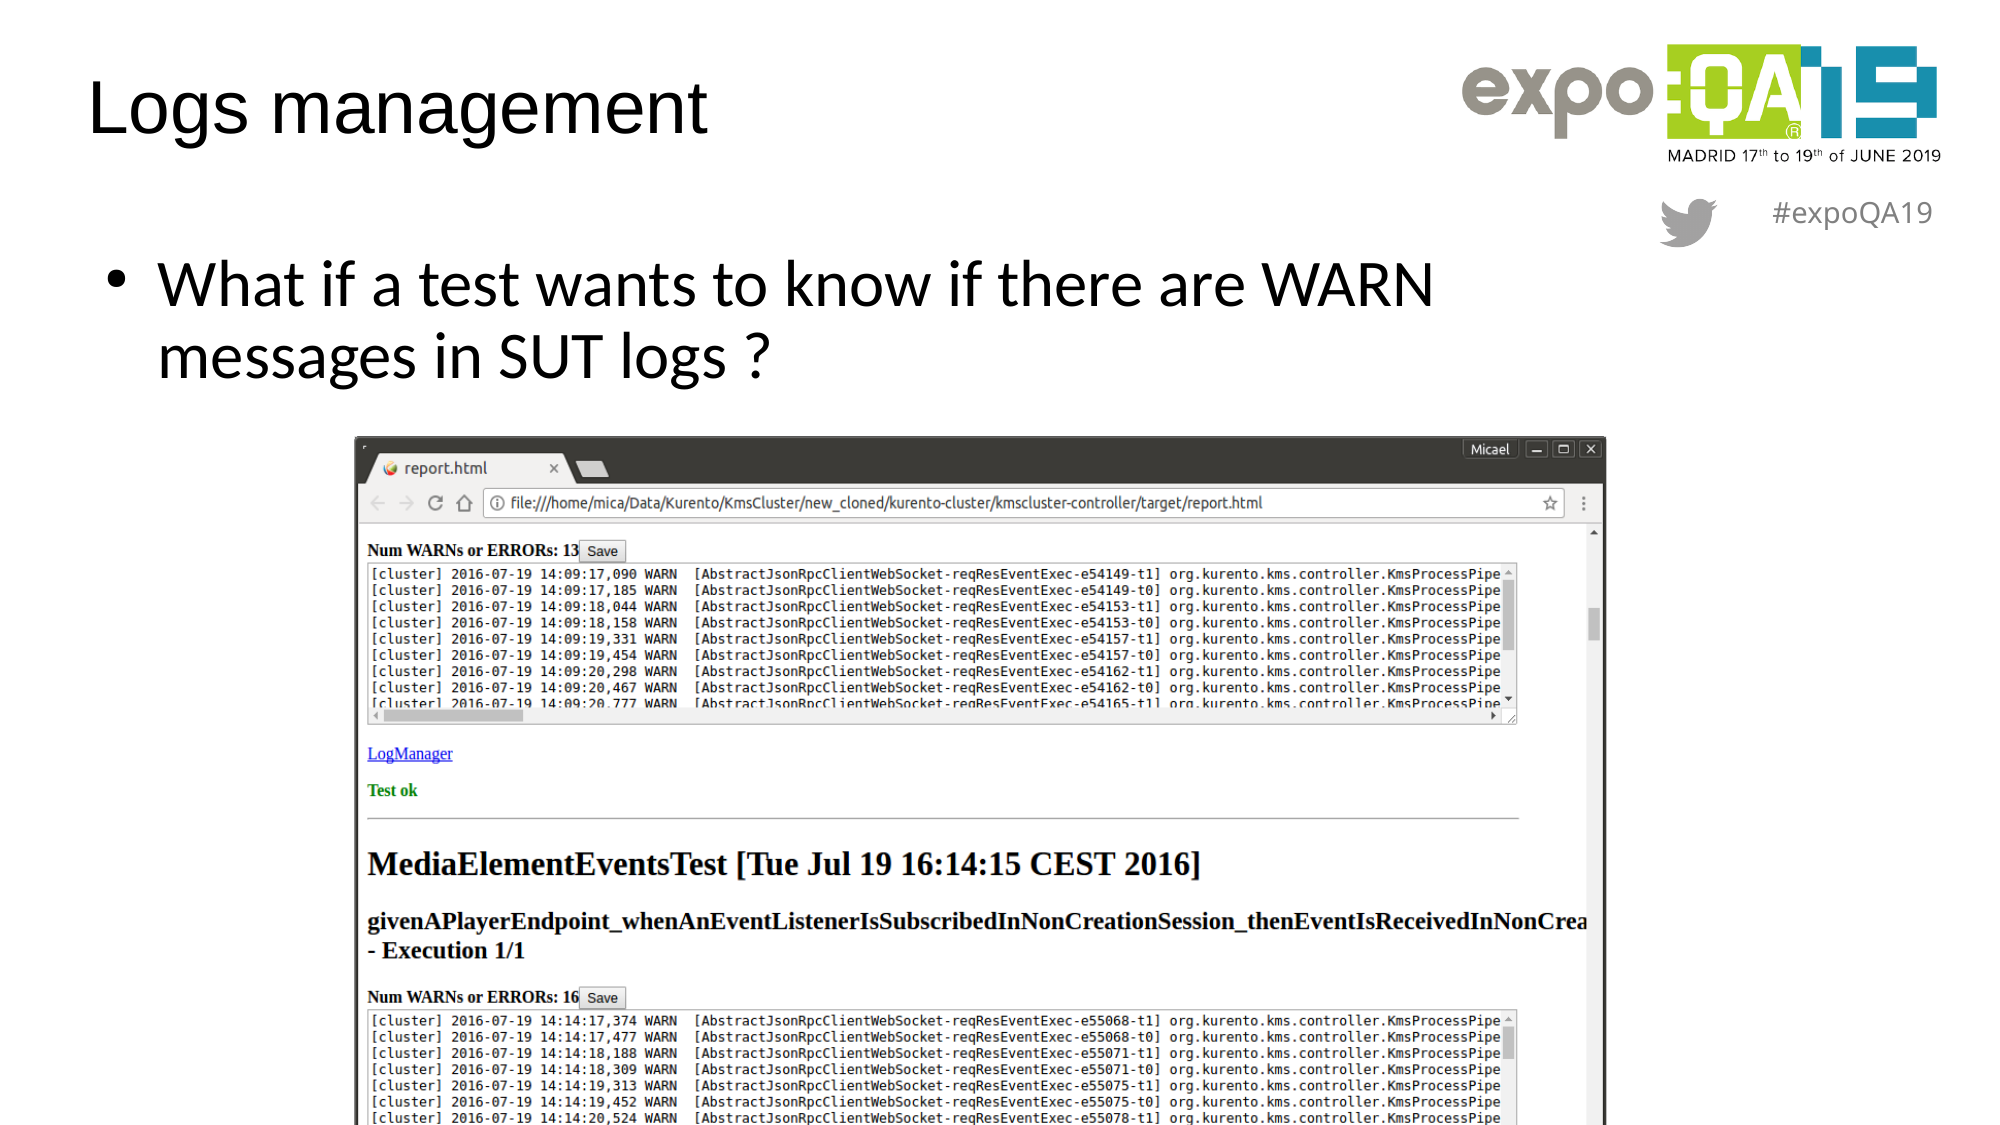

# Logs management
What if a test wants to know if there are WARN messages in SUT logs ?